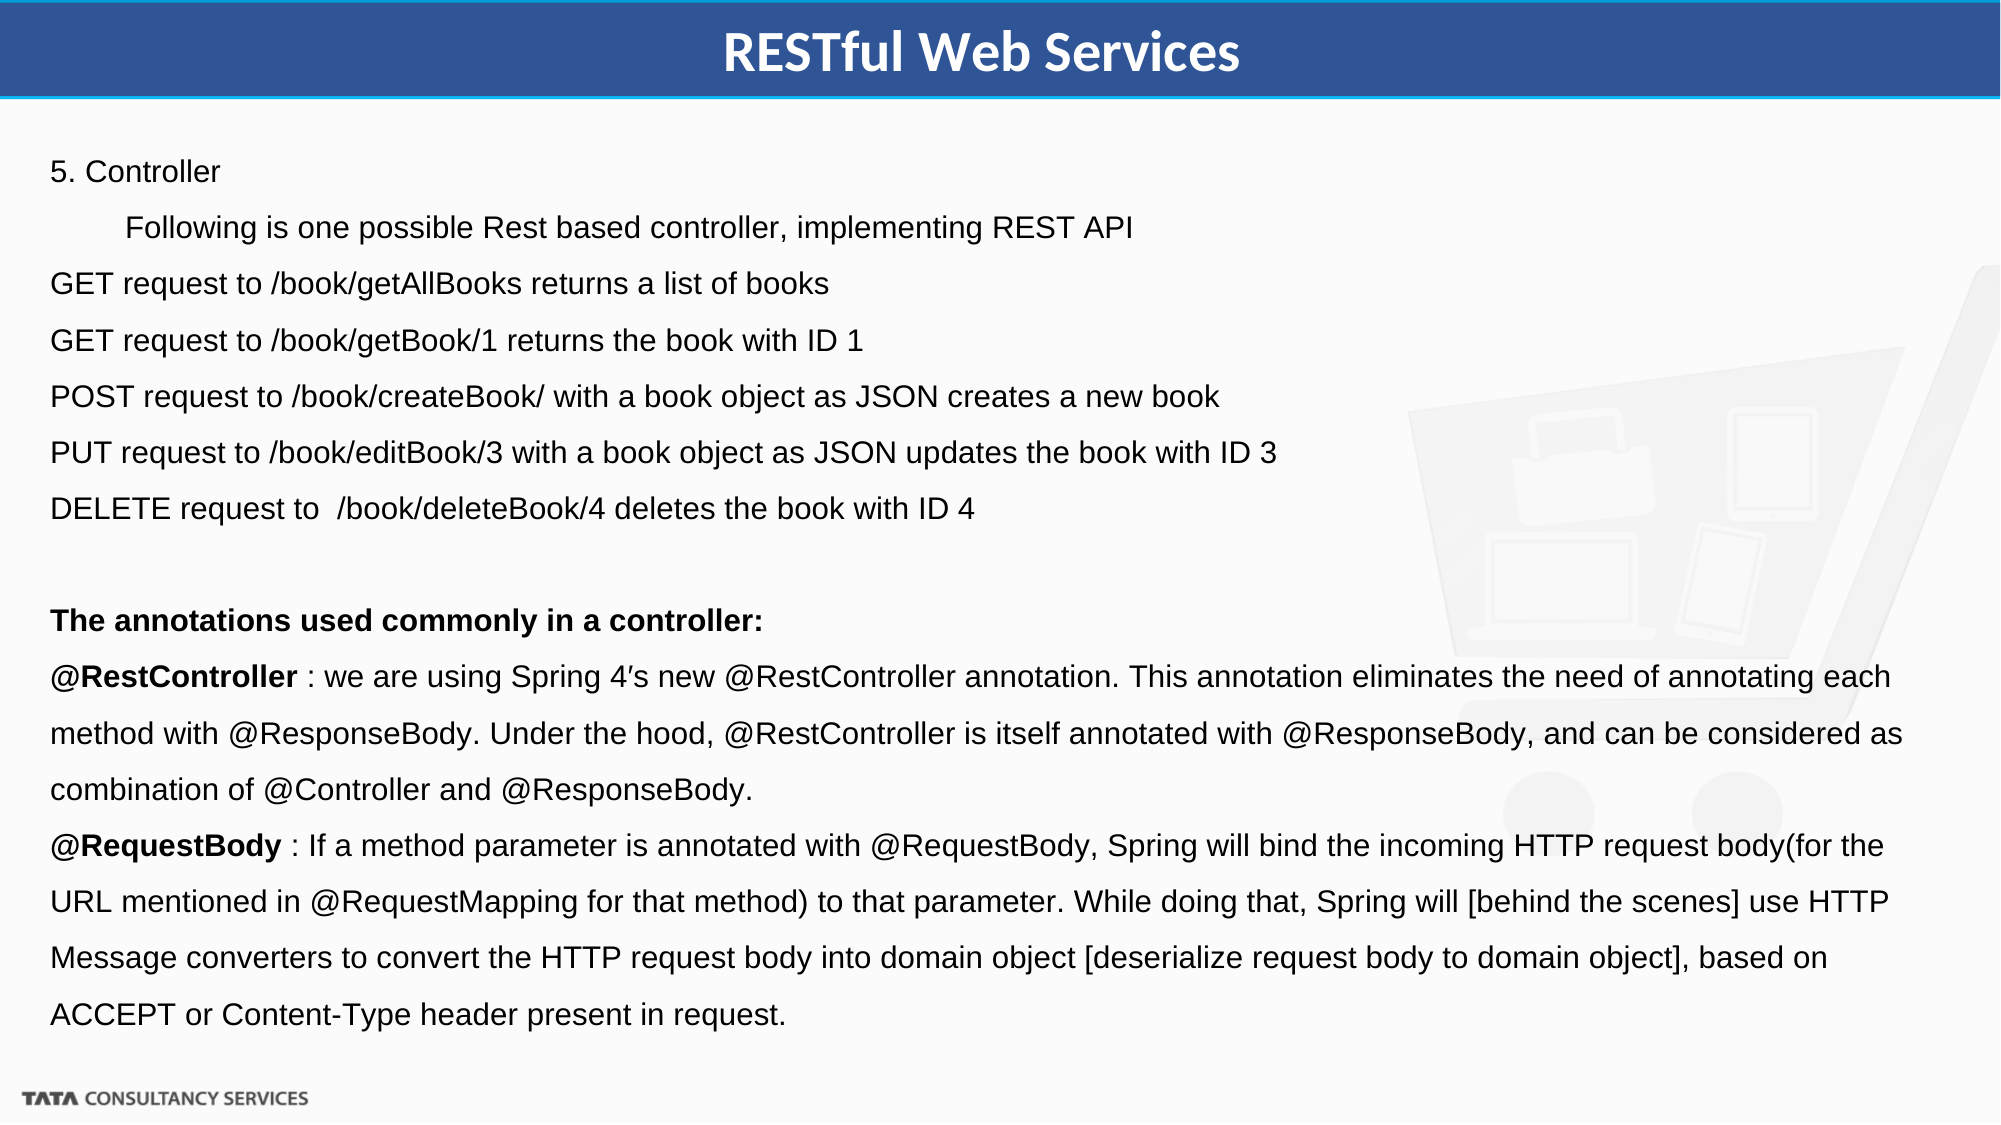

RESTful Web Services
5. Controller
	Following is one possible Rest based controller, implementing REST API
GET request to /book/getAllBooks returns a list of books
GET request to /book/getBook/1 returns the book with ID 1
POST request to /book/createBook/ with a book object as JSON creates a new book
PUT request to /book/editBook/3 with a book object as JSON updates the book with ID 3
DELETE request to /book/deleteBook/4 deletes the book with ID 4
The annotations used commonly in a controller:
@RestController : we are using Spring 4′s new @RestController annotation. This annotation eliminates the need of annotating each method with @ResponseBody. Under the hood, @RestController is itself annotated with @ResponseBody, and can be considered as combination of @Controller and @ResponseBody.
@RequestBody : If a method parameter is annotated with @RequestBody, Spring will bind the incoming HTTP request body(for the URL mentioned in @RequestMapping for that method) to that parameter. While doing that, Spring will [behind the scenes] use HTTP Message converters to convert the HTTP request body into domain object [deserialize request body to domain object], based on ACCEPT or Content-Type header present in request.